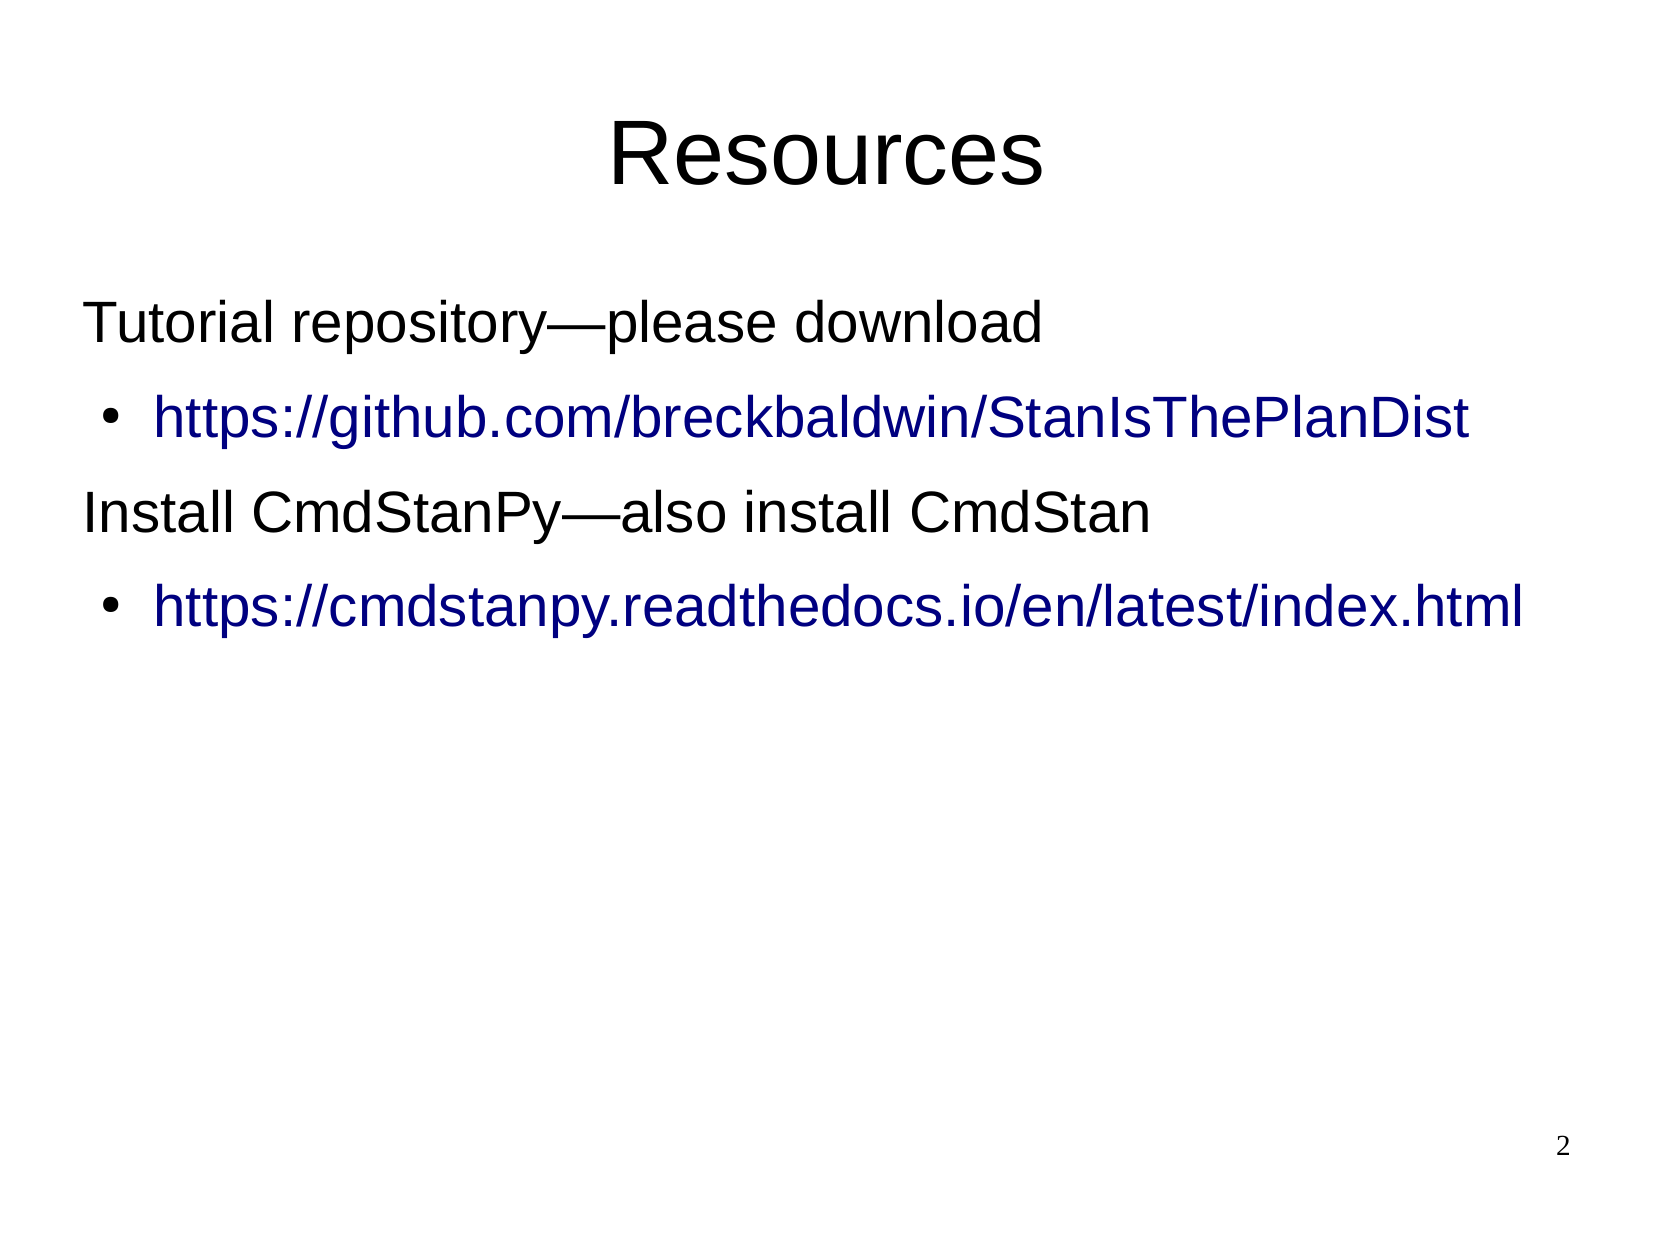

# Resources
Tutorial repository—please download
https://github.com/breckbaldwin/StanIsThePlanDist
Install CmdStanPy—also install CmdStan
https://cmdstanpy.readthedocs.io/en/latest/index.html
2